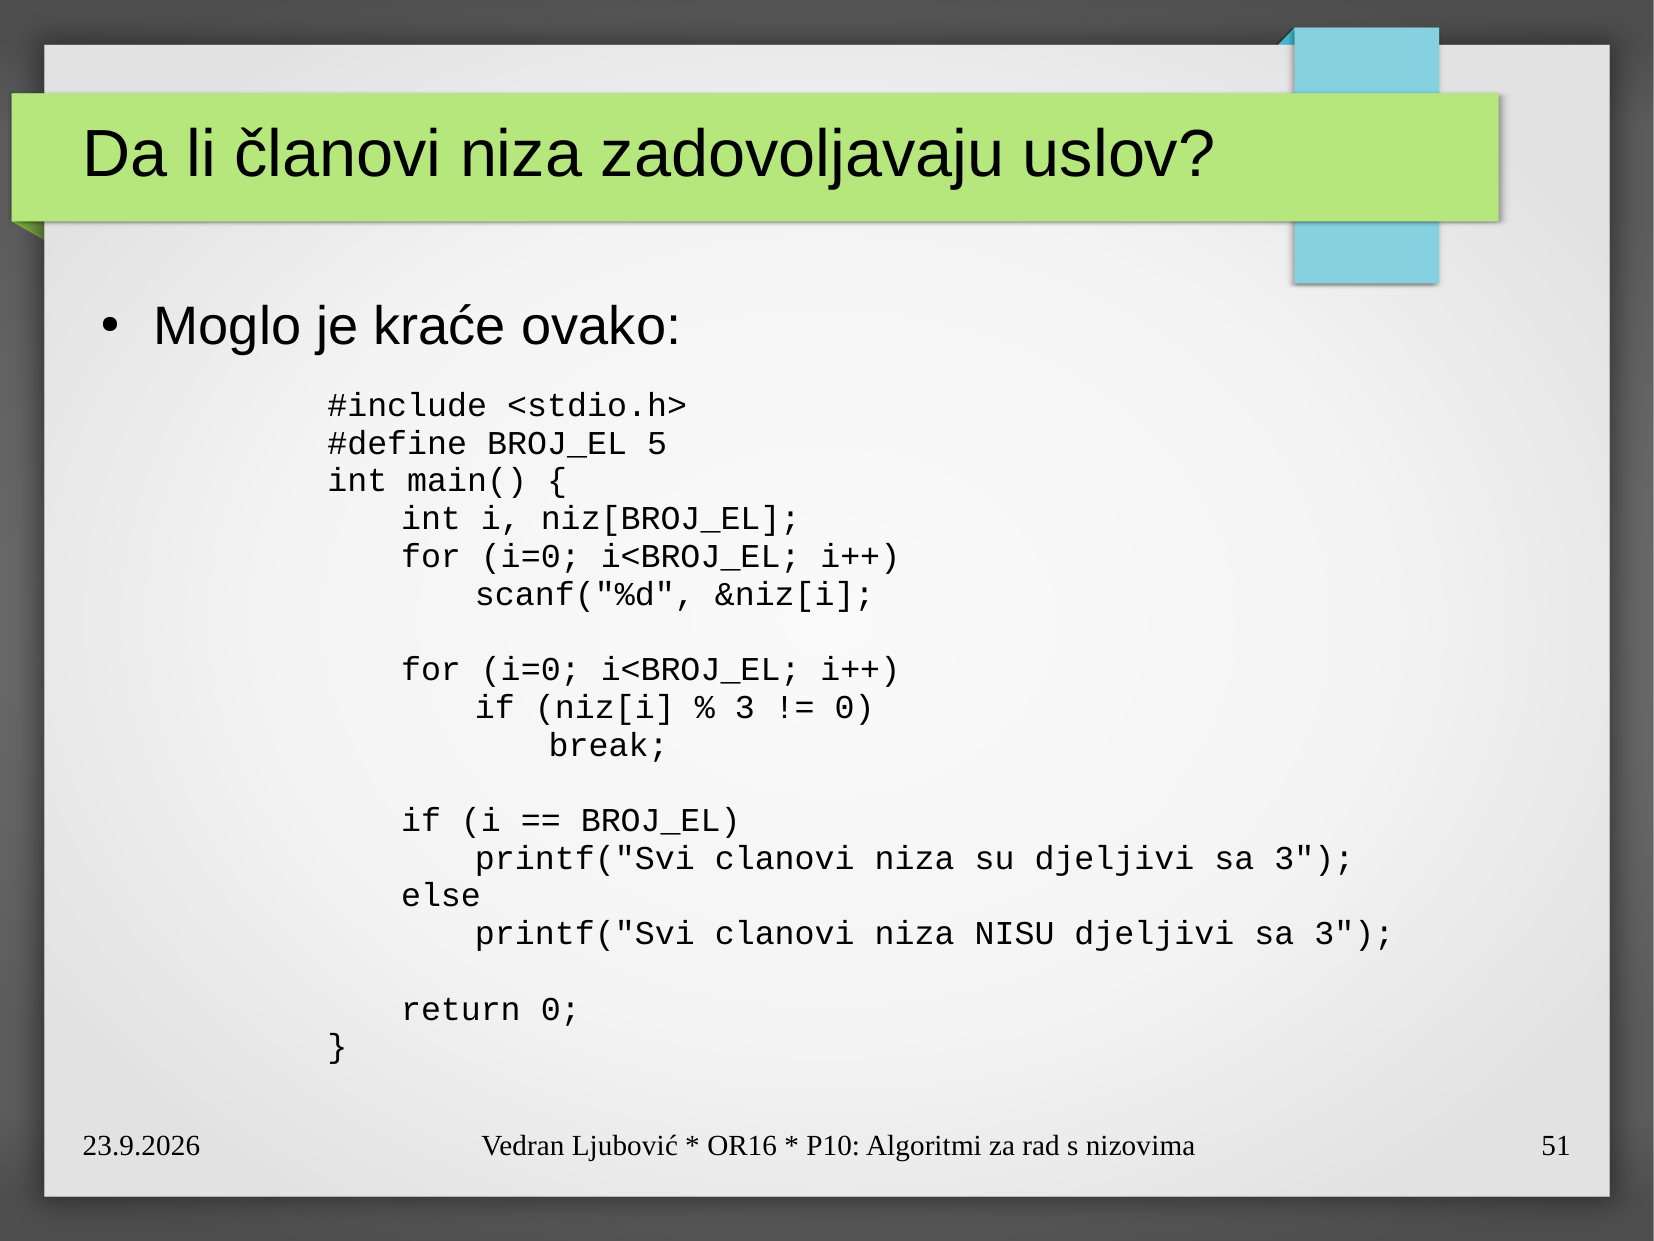

# Da li članovi niza zadovoljavaju uslov?
Moglo je kraće ovako:
#include <stdio.h>
#define BROJ_EL 5
int main() {
	int i, niz[BROJ_EL];
	for (i=0; i<BROJ_EL; i++)
		scanf("%d", &niz[i];
	for (i=0; i<BROJ_EL; i++)
		if (niz[i] % 3 != 0)
			break;
	if (i == BROJ_EL)
		printf("Svi clanovi niza su djeljivi sa 3");
	else
		printf("Svi clanovi niza NISU djeljivi sa 3");
	return 0;
}
Vedran Ljubović * OR16 * P10: Algoritmi za rad s nizovima
51